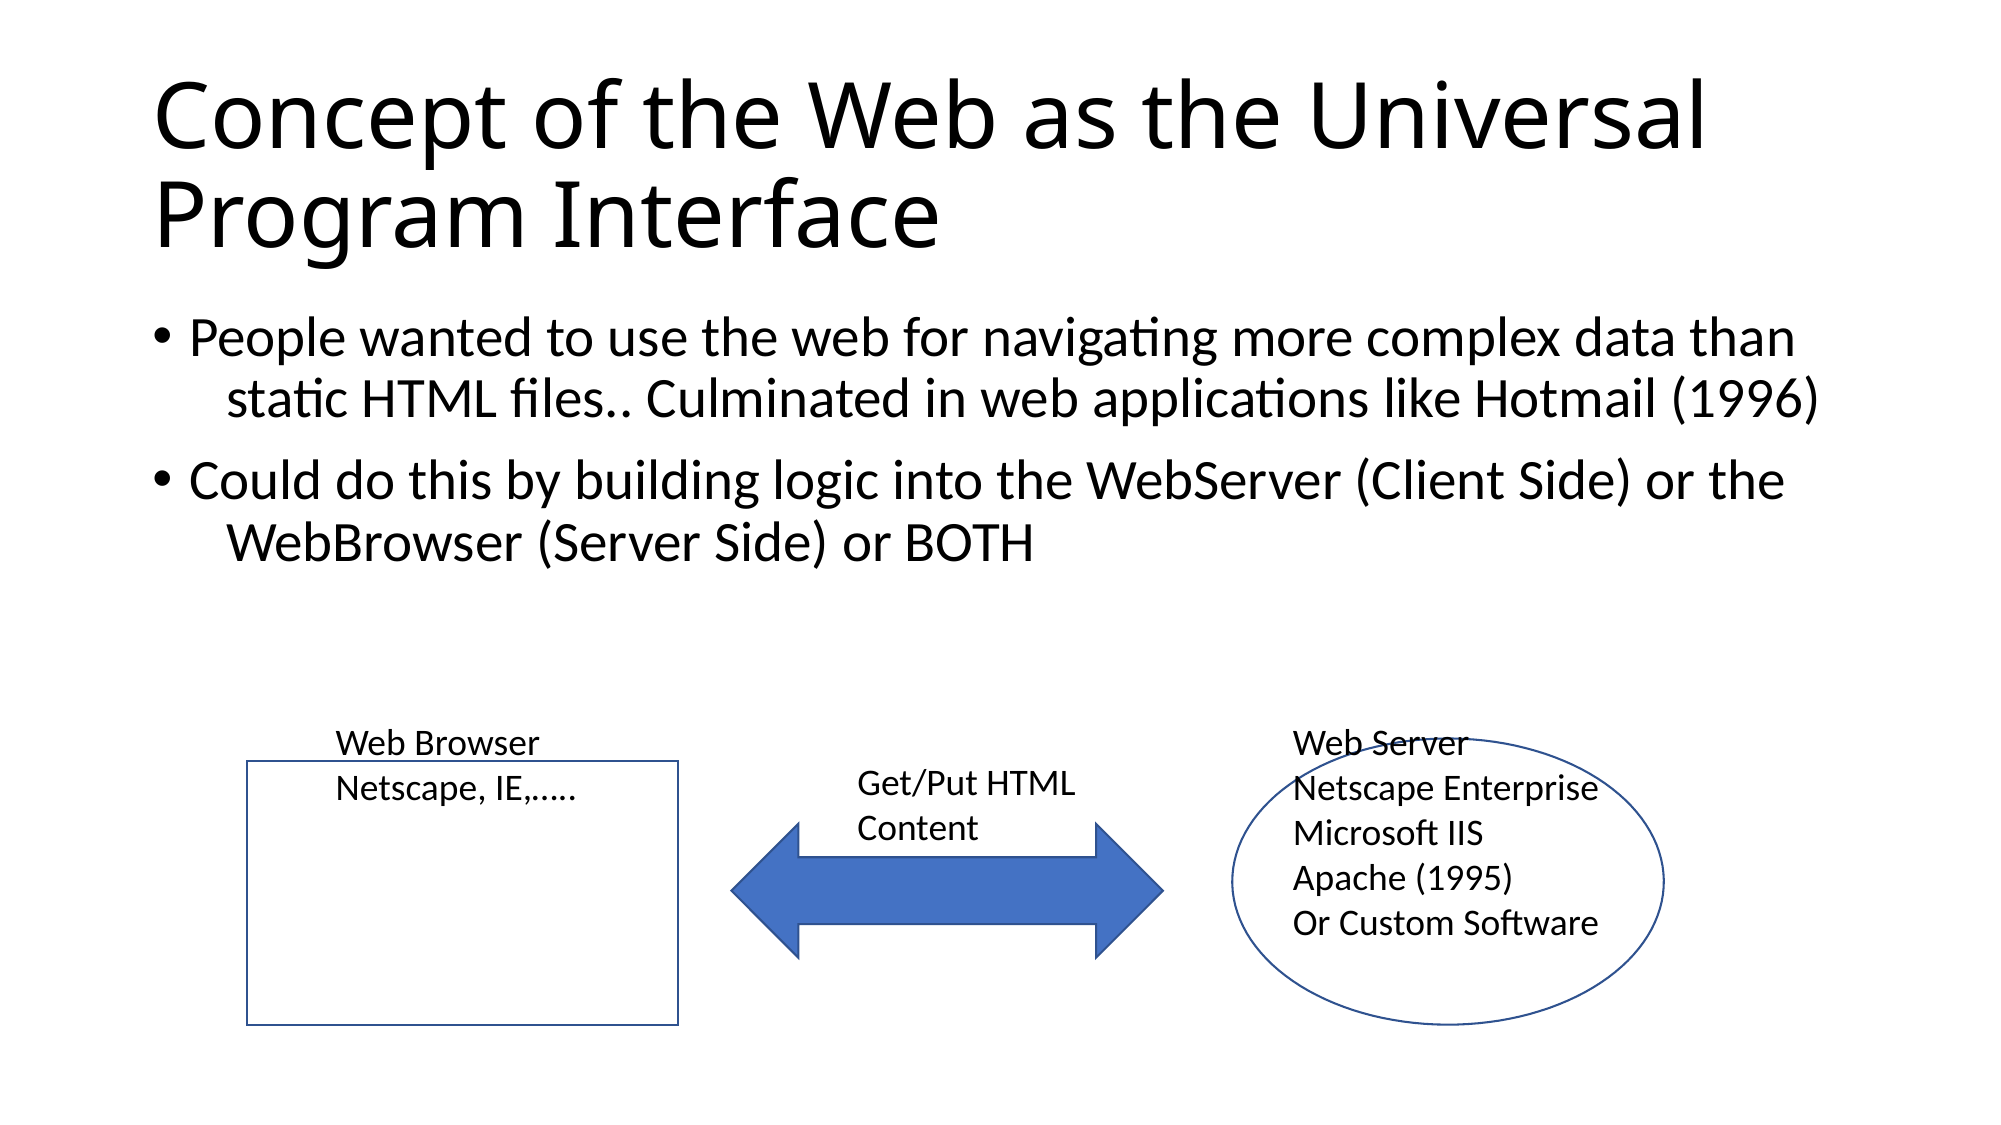

# Concept of the Web as the Universal Program Interface
People wanted to use the web for navigating more complex data than static HTML files.. Culminated in web applications like Hotmail (1996)
Could do this by building logic into the WebServer (Client Side) or the WebBrowser (Server Side) or BOTH
Web Browser
Netscape, IE,…..
Web Server
Netscape Enterprise
Microsoft IIS
Apache (1995)
Or Custom Software
Get/Put HTML
Content